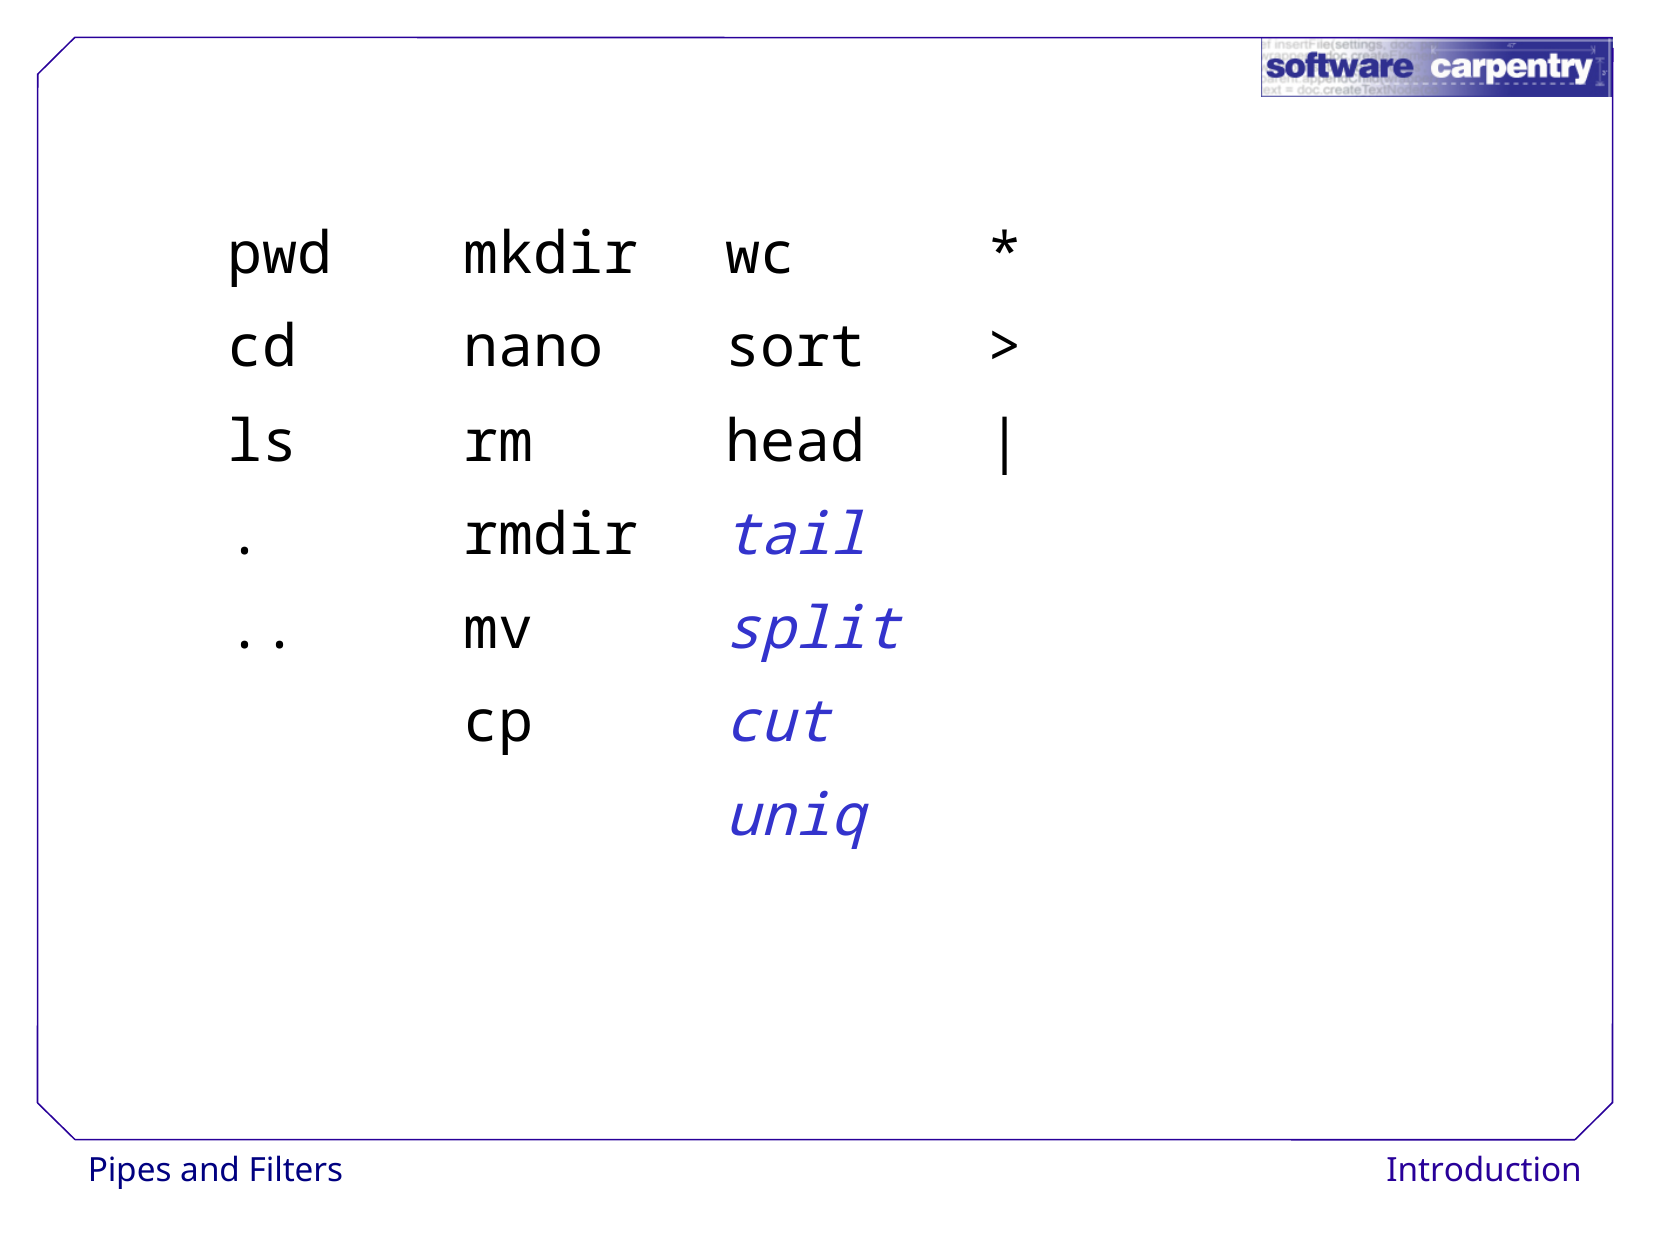

| pwd | mkdir | wc | \* |
| --- | --- | --- | --- |
| cd | nano | sort | > |
| ls | rm | head | | |
| . | rmdir | tail | |
| .. | mv | split | |
| | cp | cut | |
| | | uniq | |